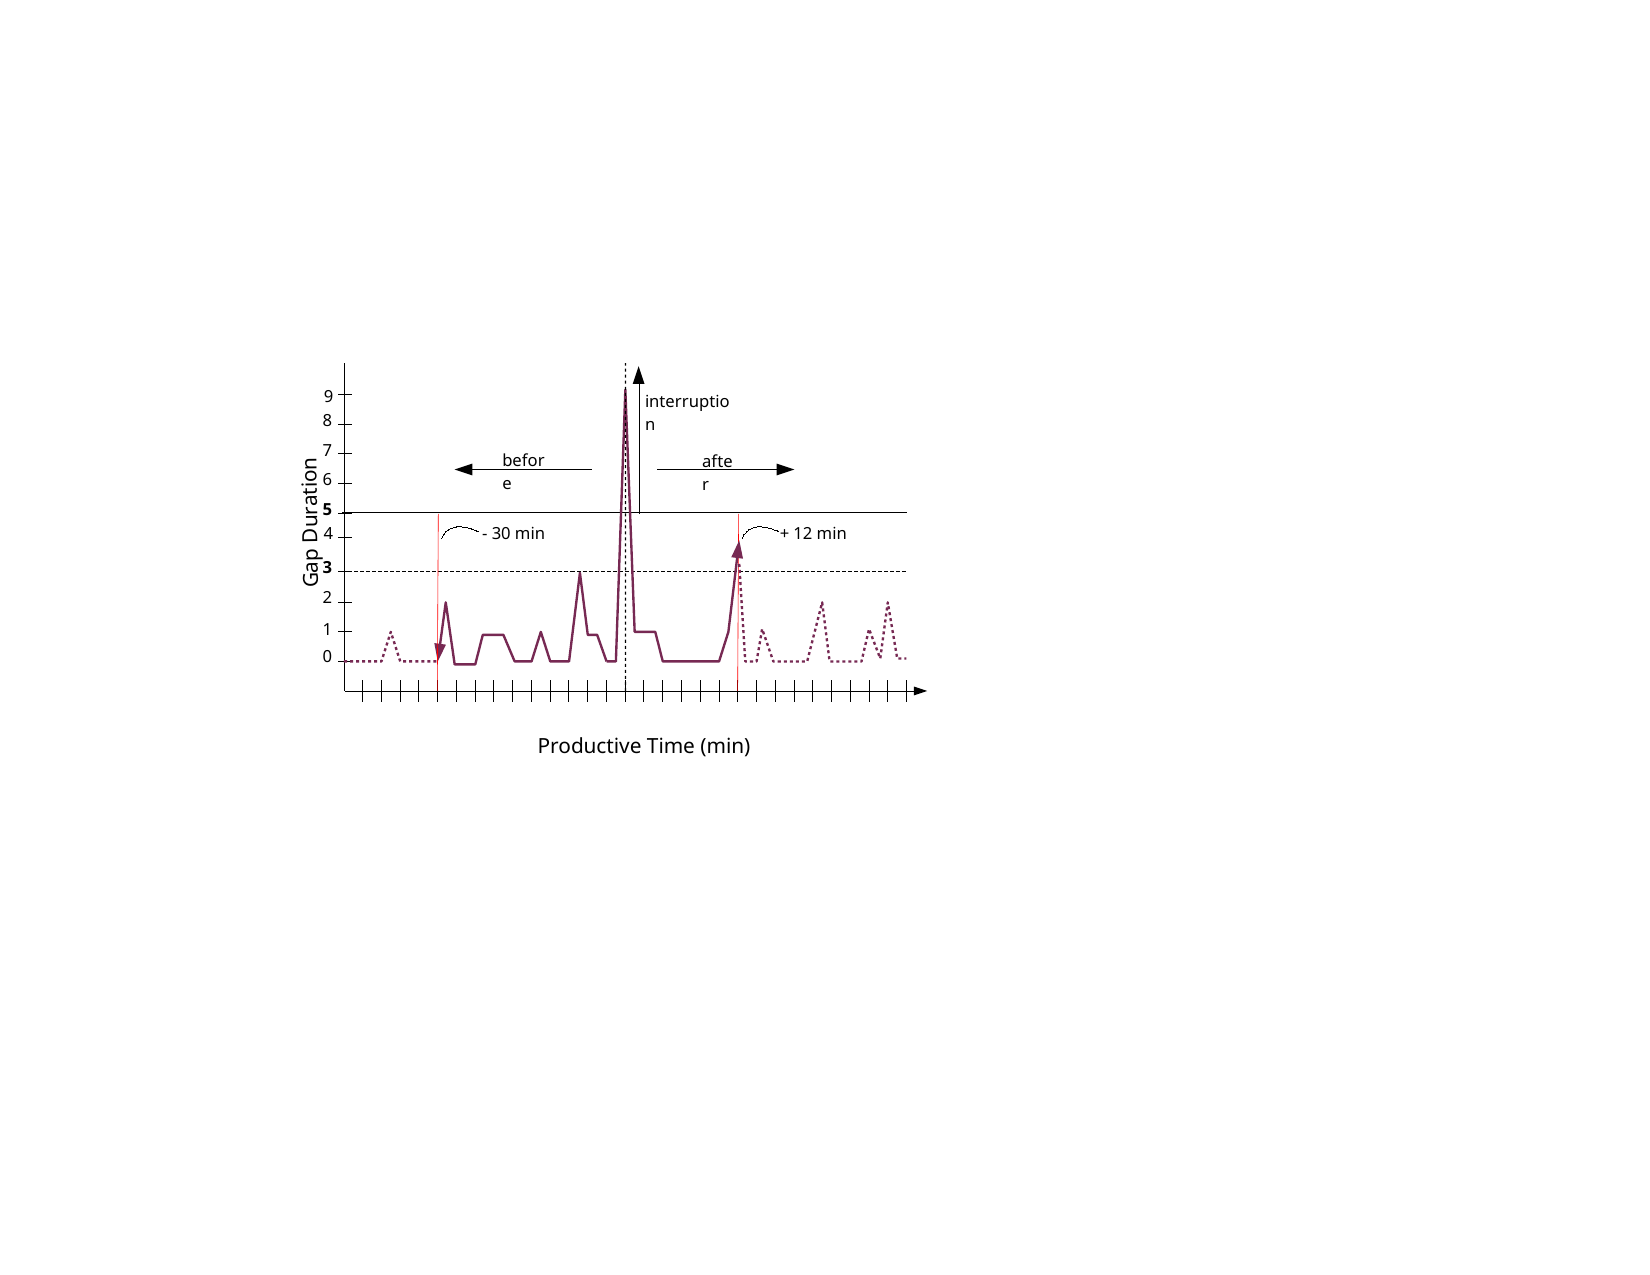

9
interruption
8
7
before
after
6
Gap Duration
5
- 30 min
+ 12 min
4
3
2
1
0
Productive Time (min)